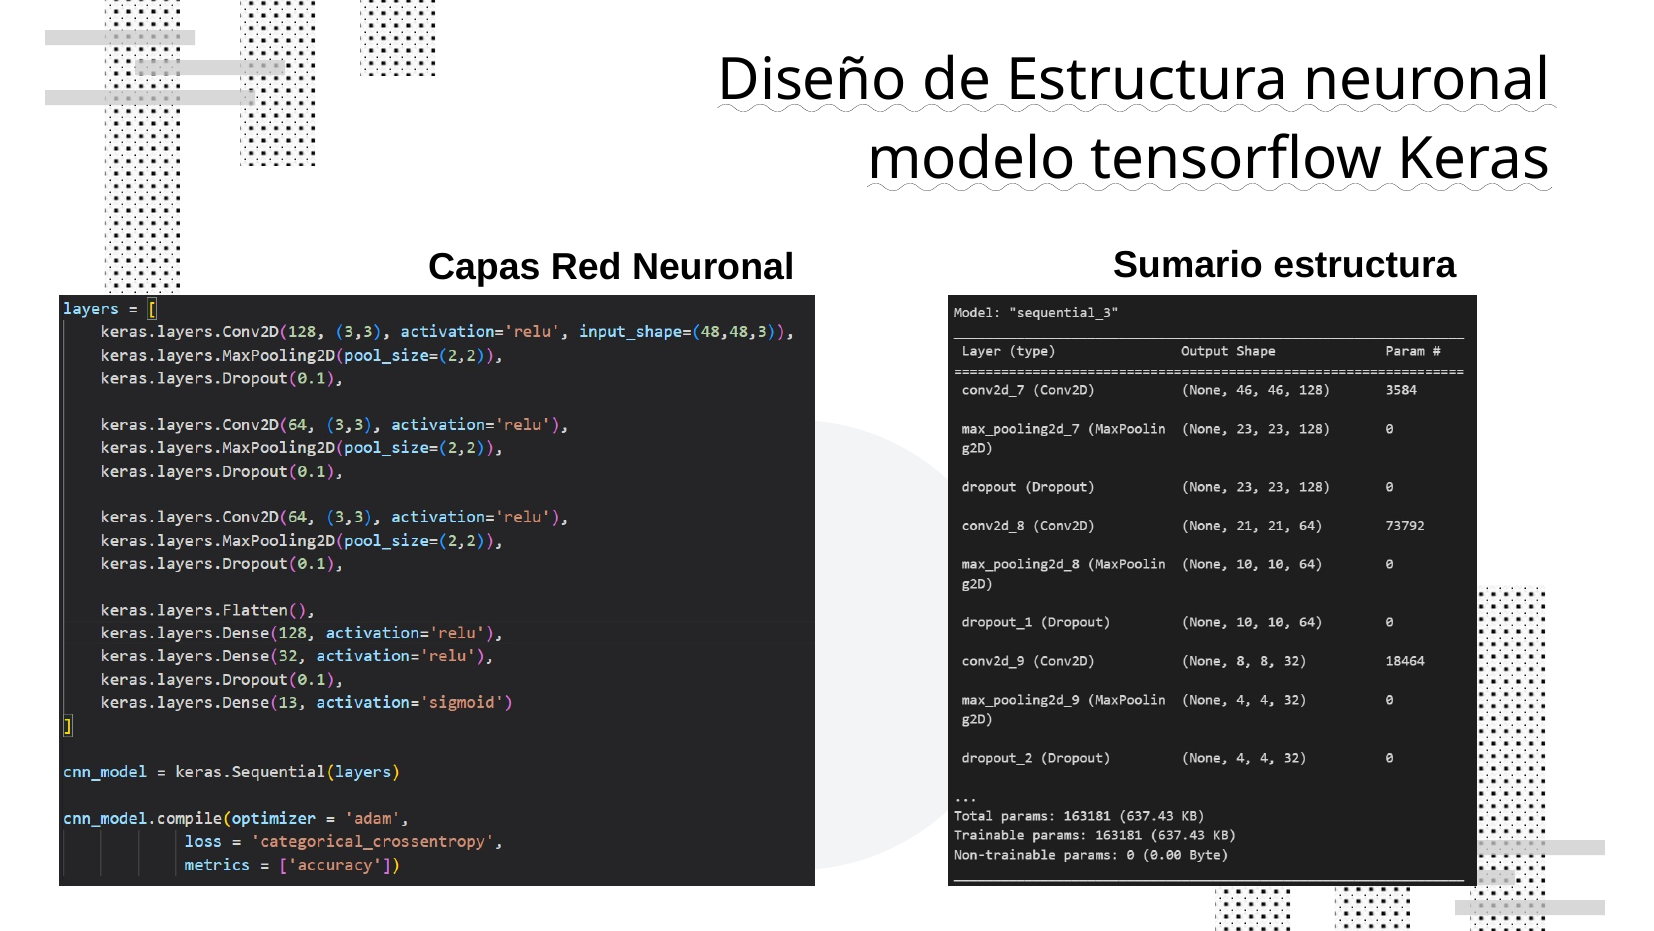

Diseño de Estructura neuronal
modelo tensorflow Keras
Sumario estructura
Capas Red Neuronal